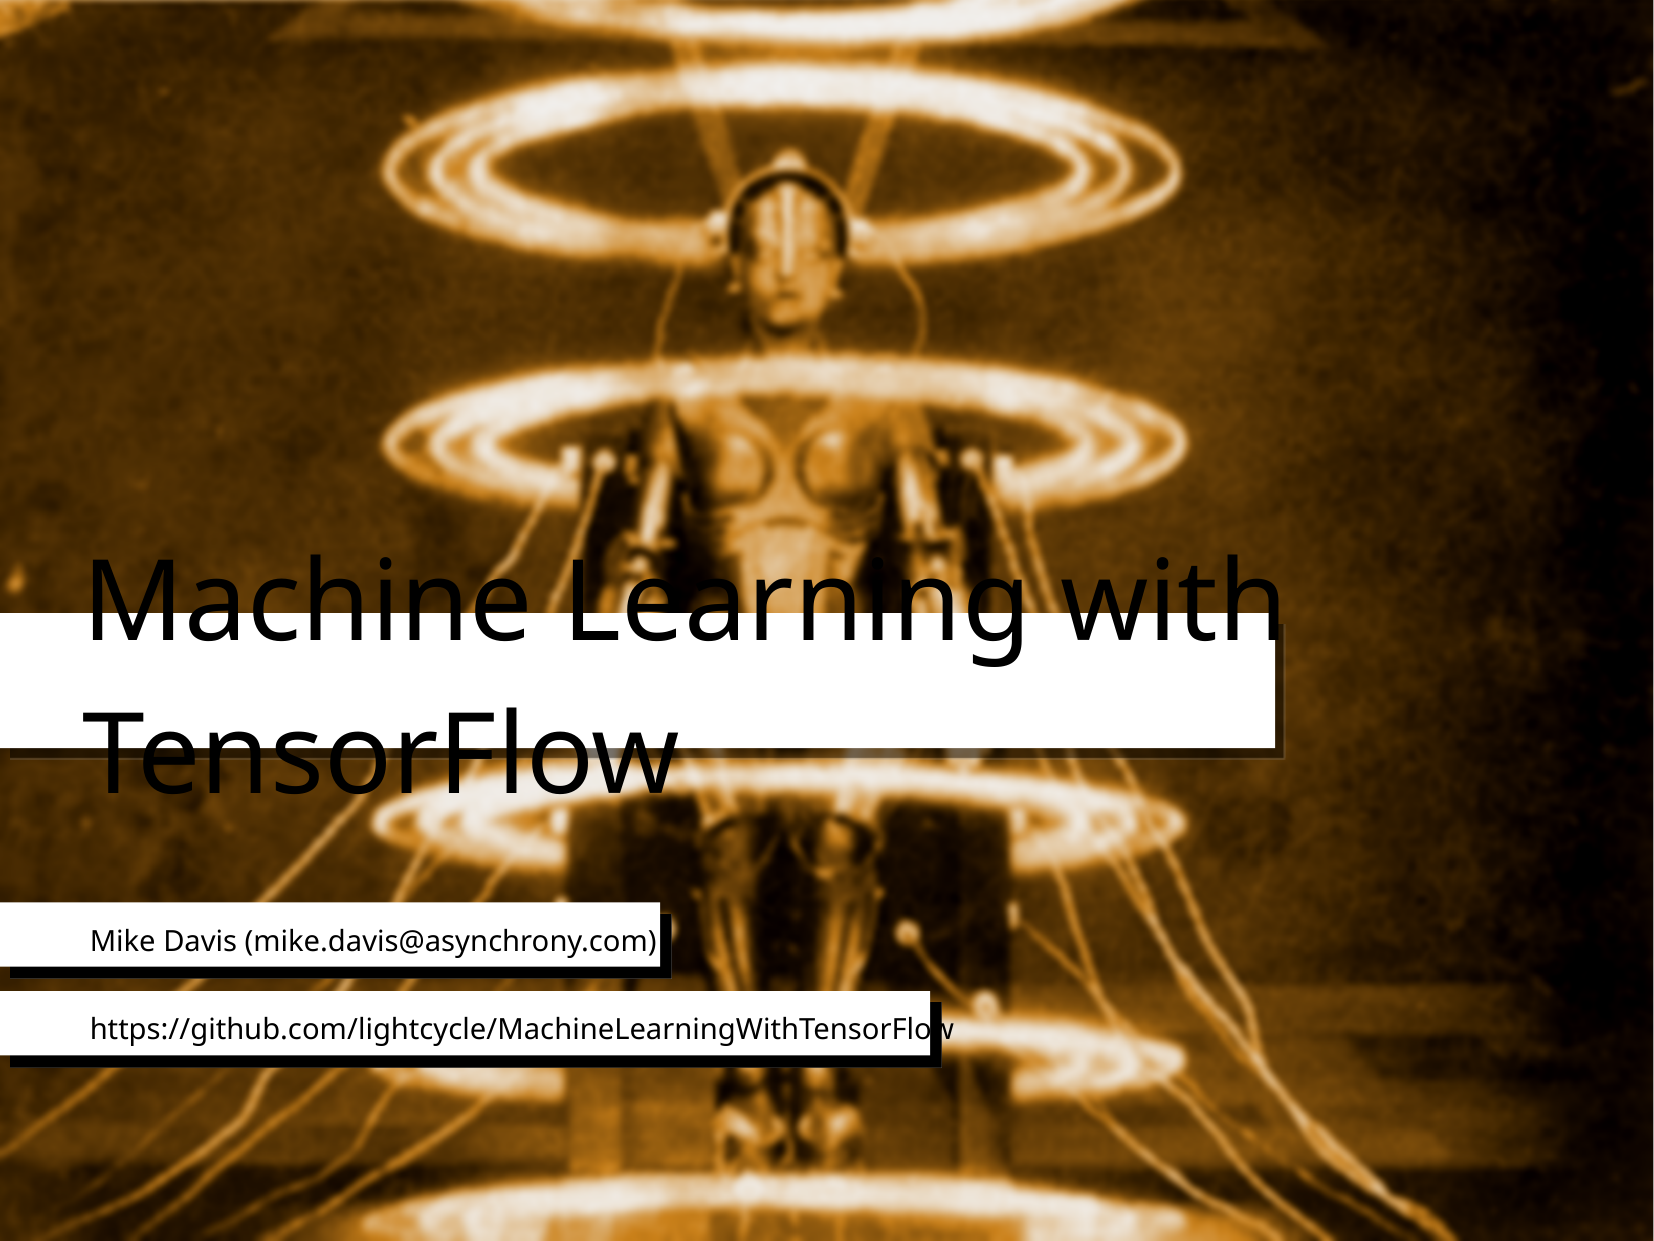

# Machine Learning with TensorFlow
Mike Davis (mike.davis@asynchrony.com)
https://github.com/lightcycle/MachineLearningWithTensorFlow